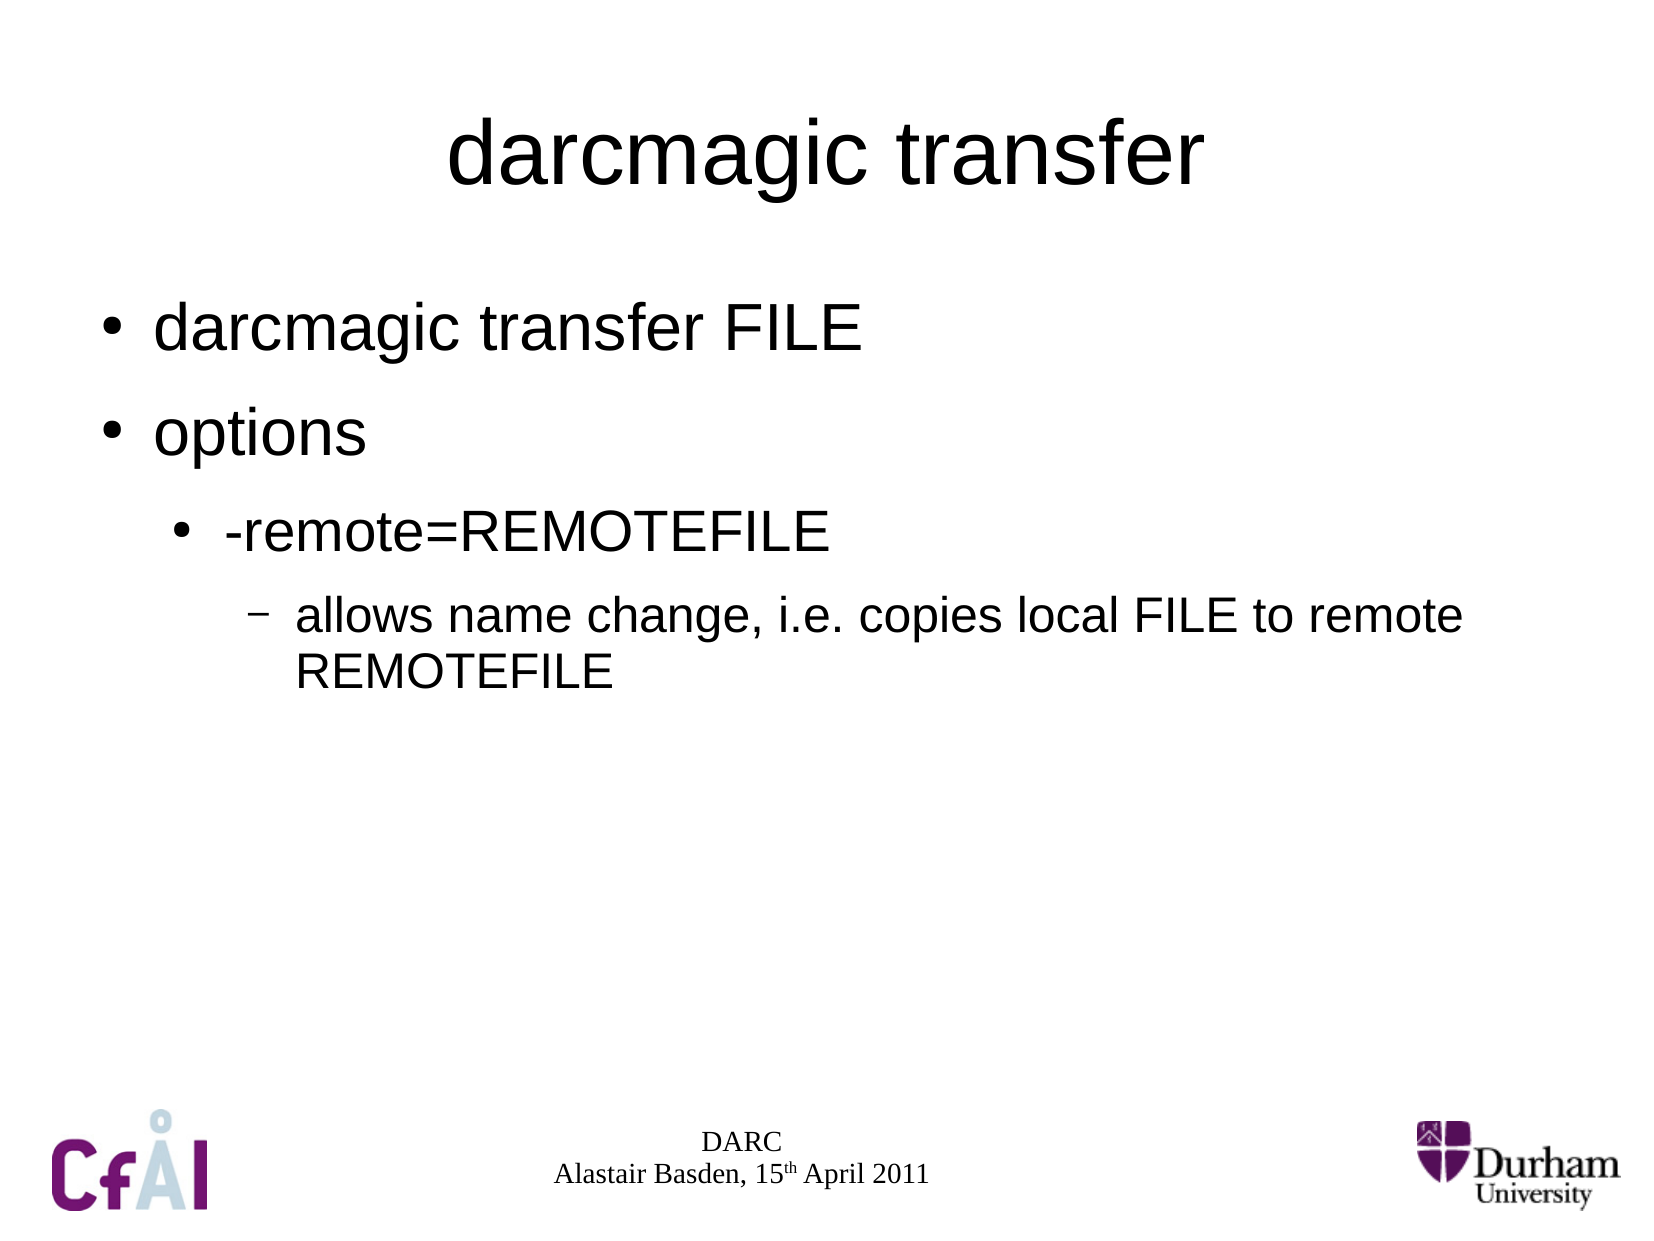

# darcmagic transfer
darcmagic transfer FILE
options
-remote=REMOTEFILE
allows name change, i.e. copies local FILE to remote REMOTEFILE